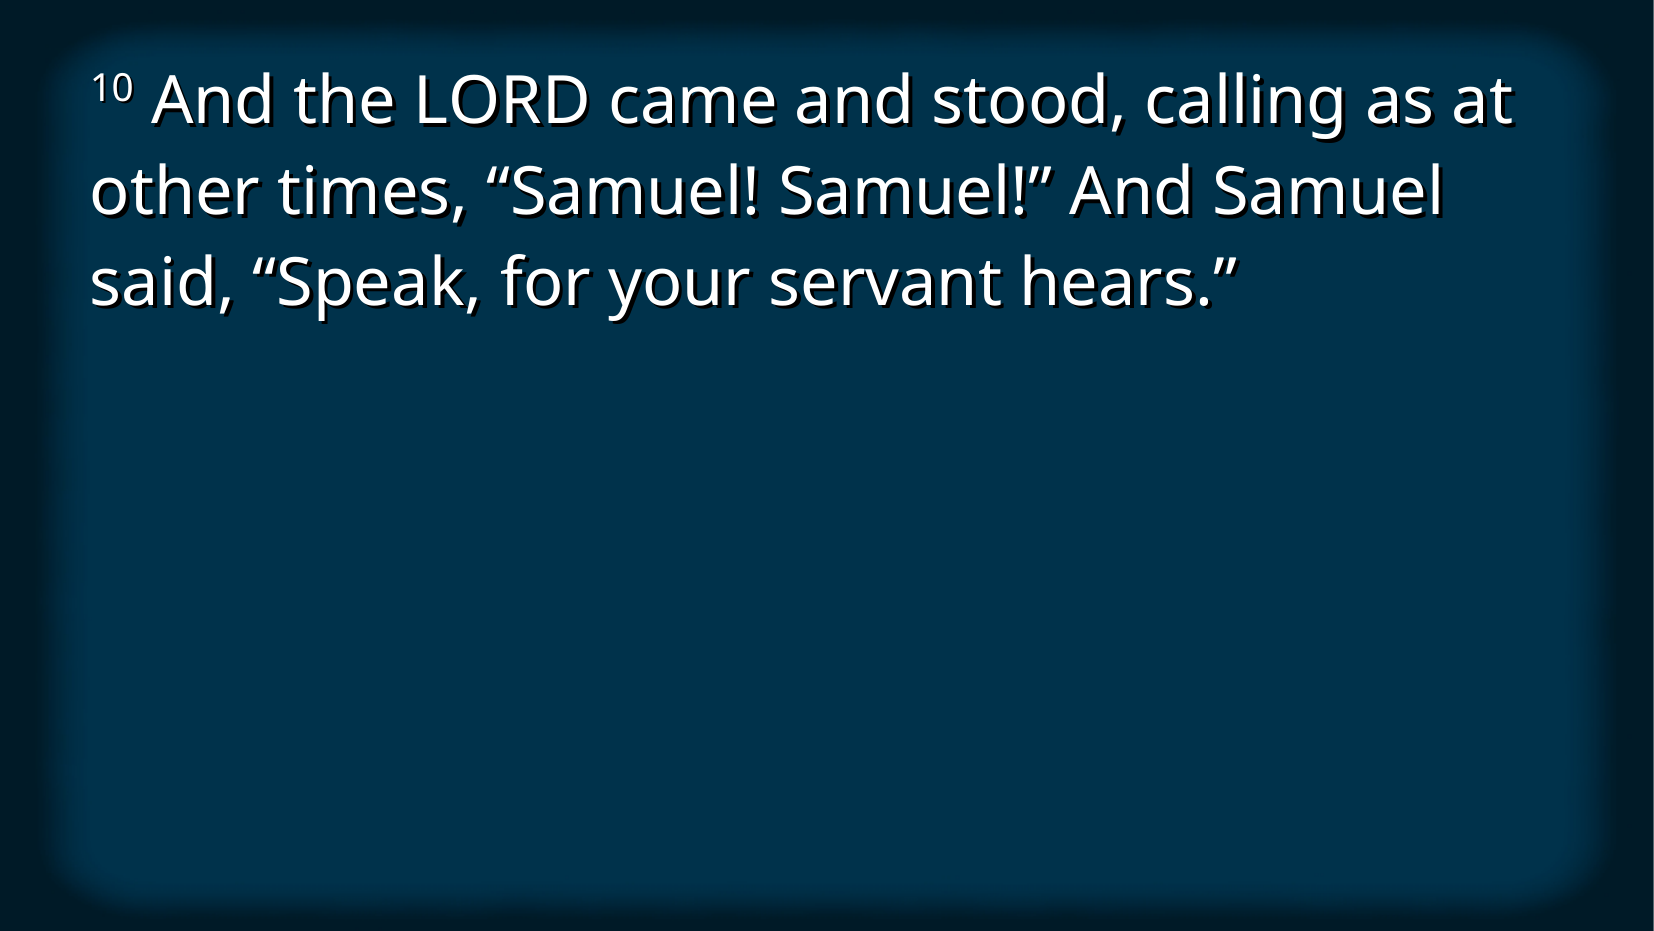

10 And the LORD came and stood, calling as at other times, “Samuel! Samuel!” And Samuel said, “Speak, for your servant hears.”